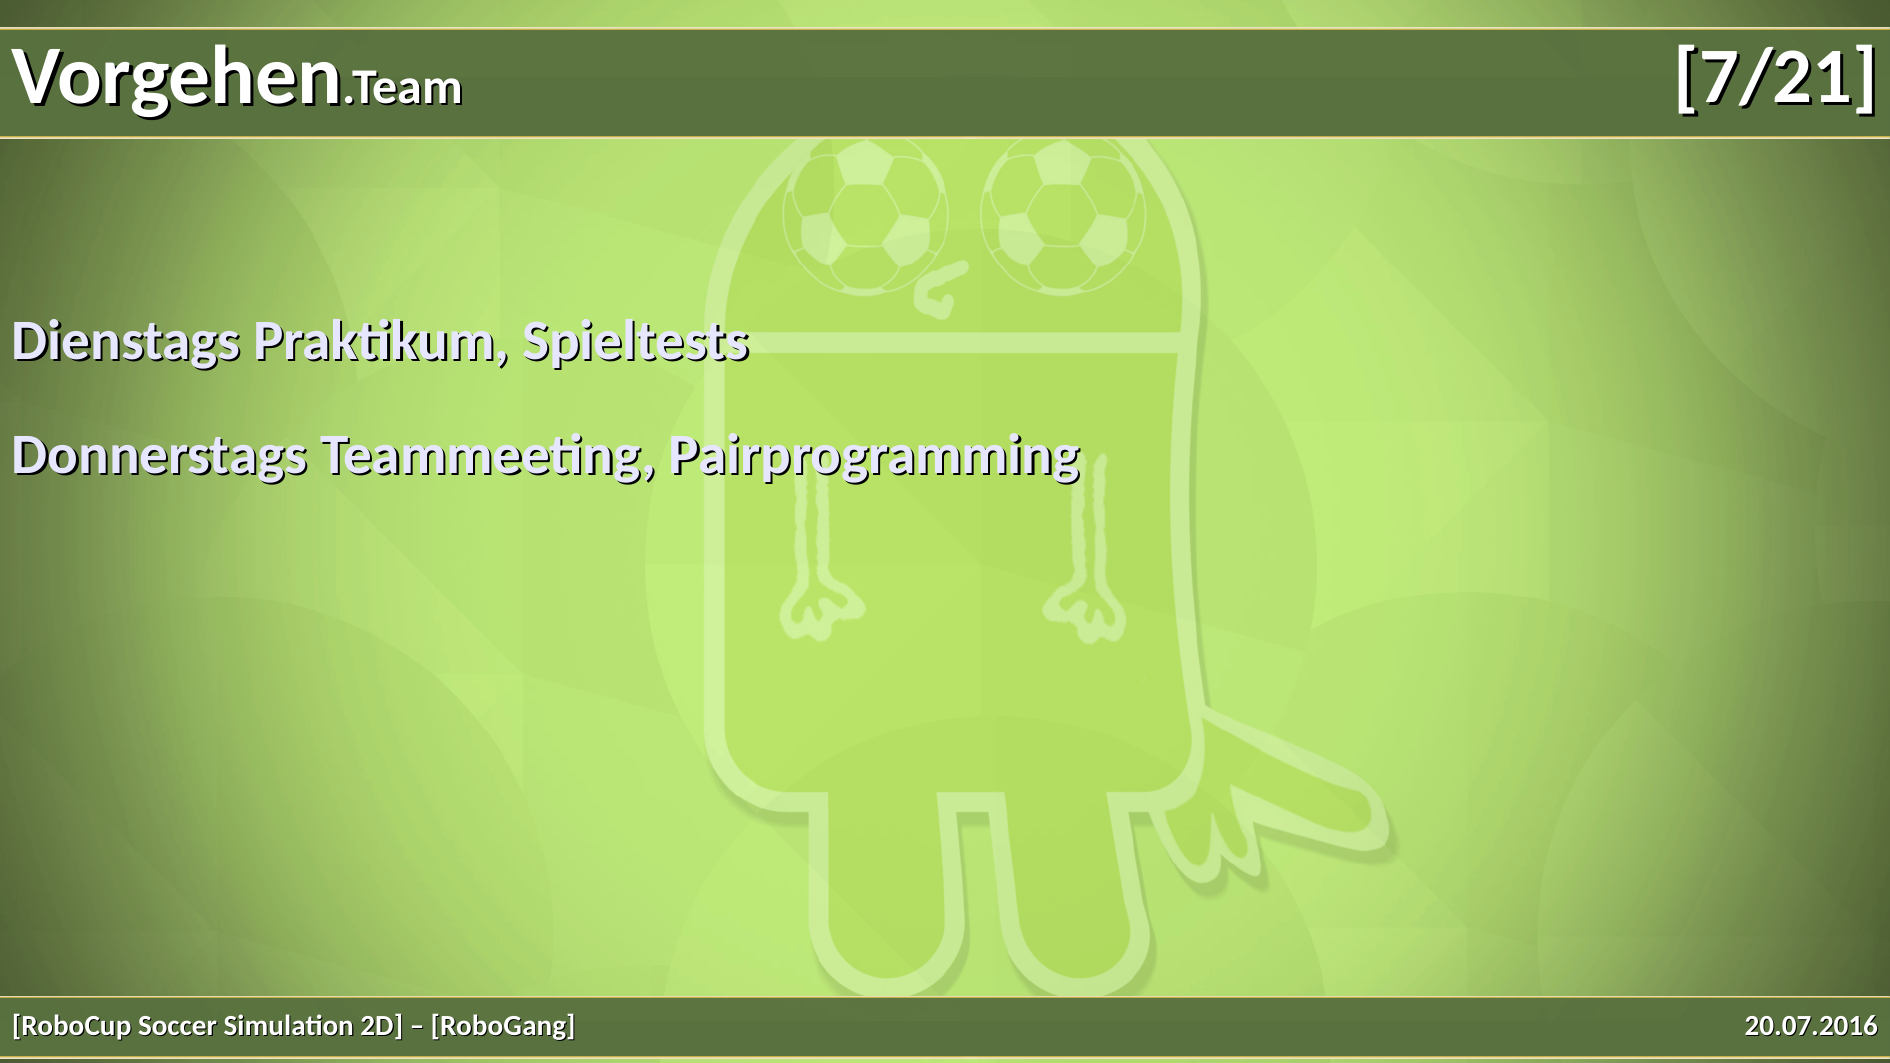

# Vorgehen.Team
[7/21]
Dienstags Praktikum, Spieltests
Donnerstags Teammeeting, Pairprogramming
[RoboCup Soccer Simulation 2D] – [RoboGang]
20.07.2016